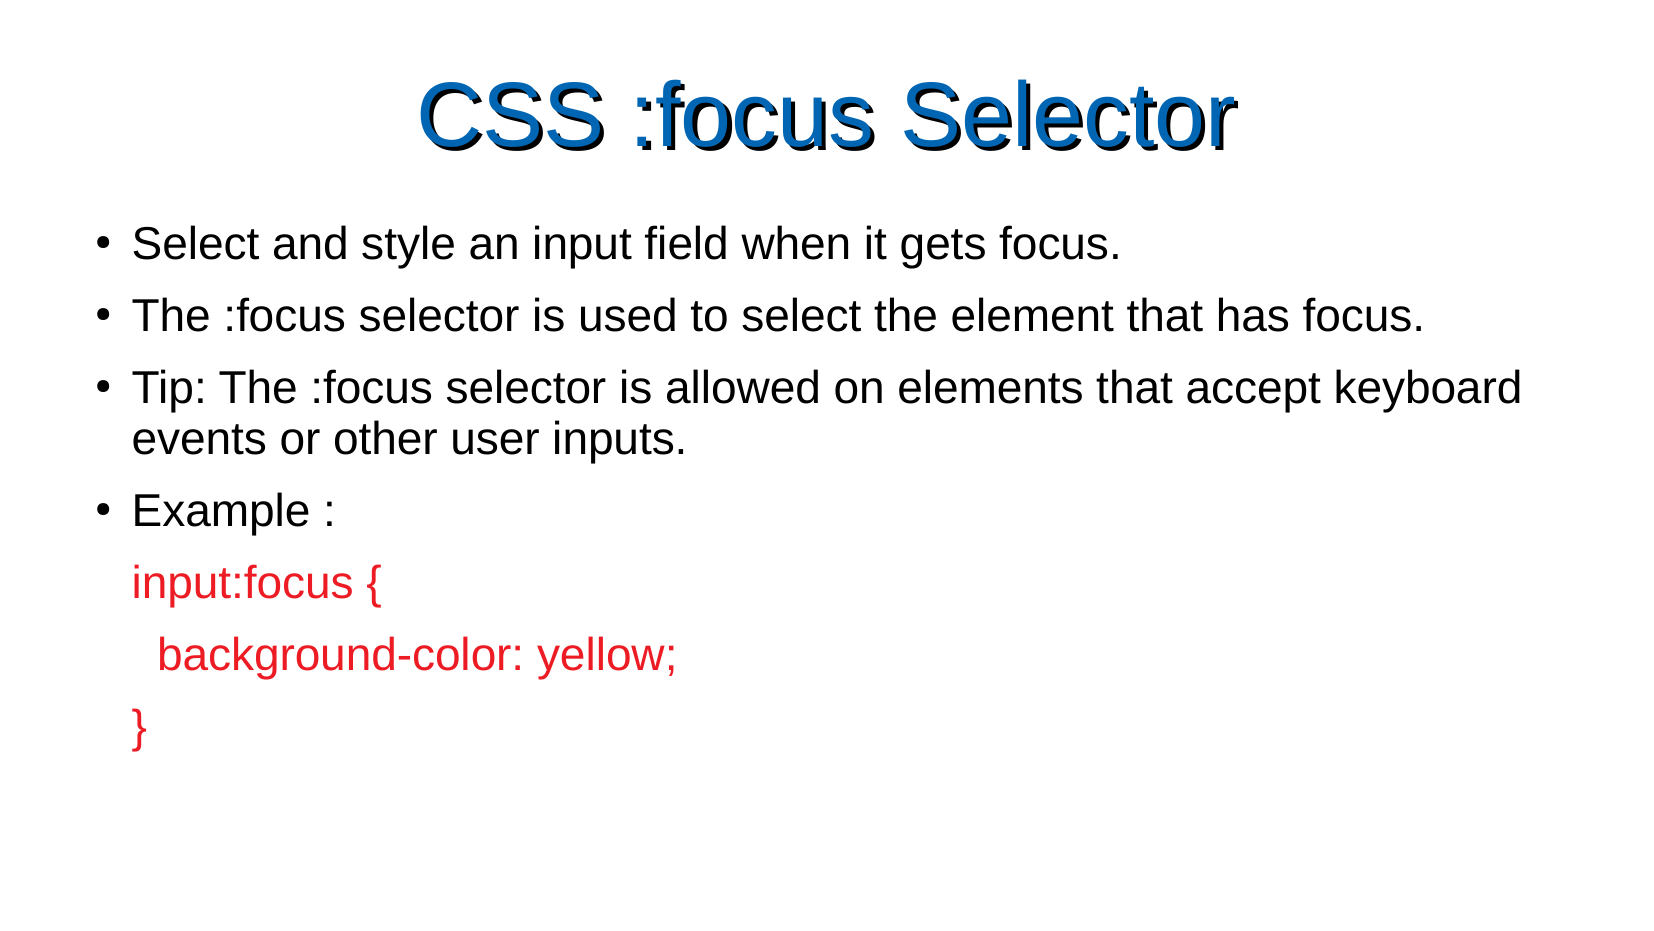

# CSS :focus Selector
Select and style an input field when it gets focus.
The :focus selector is used to select the element that has focus.
Tip: The :focus selector is allowed on elements that accept keyboard events or other user inputs.
Example :
input:focus {
 background-color: yellow;
}